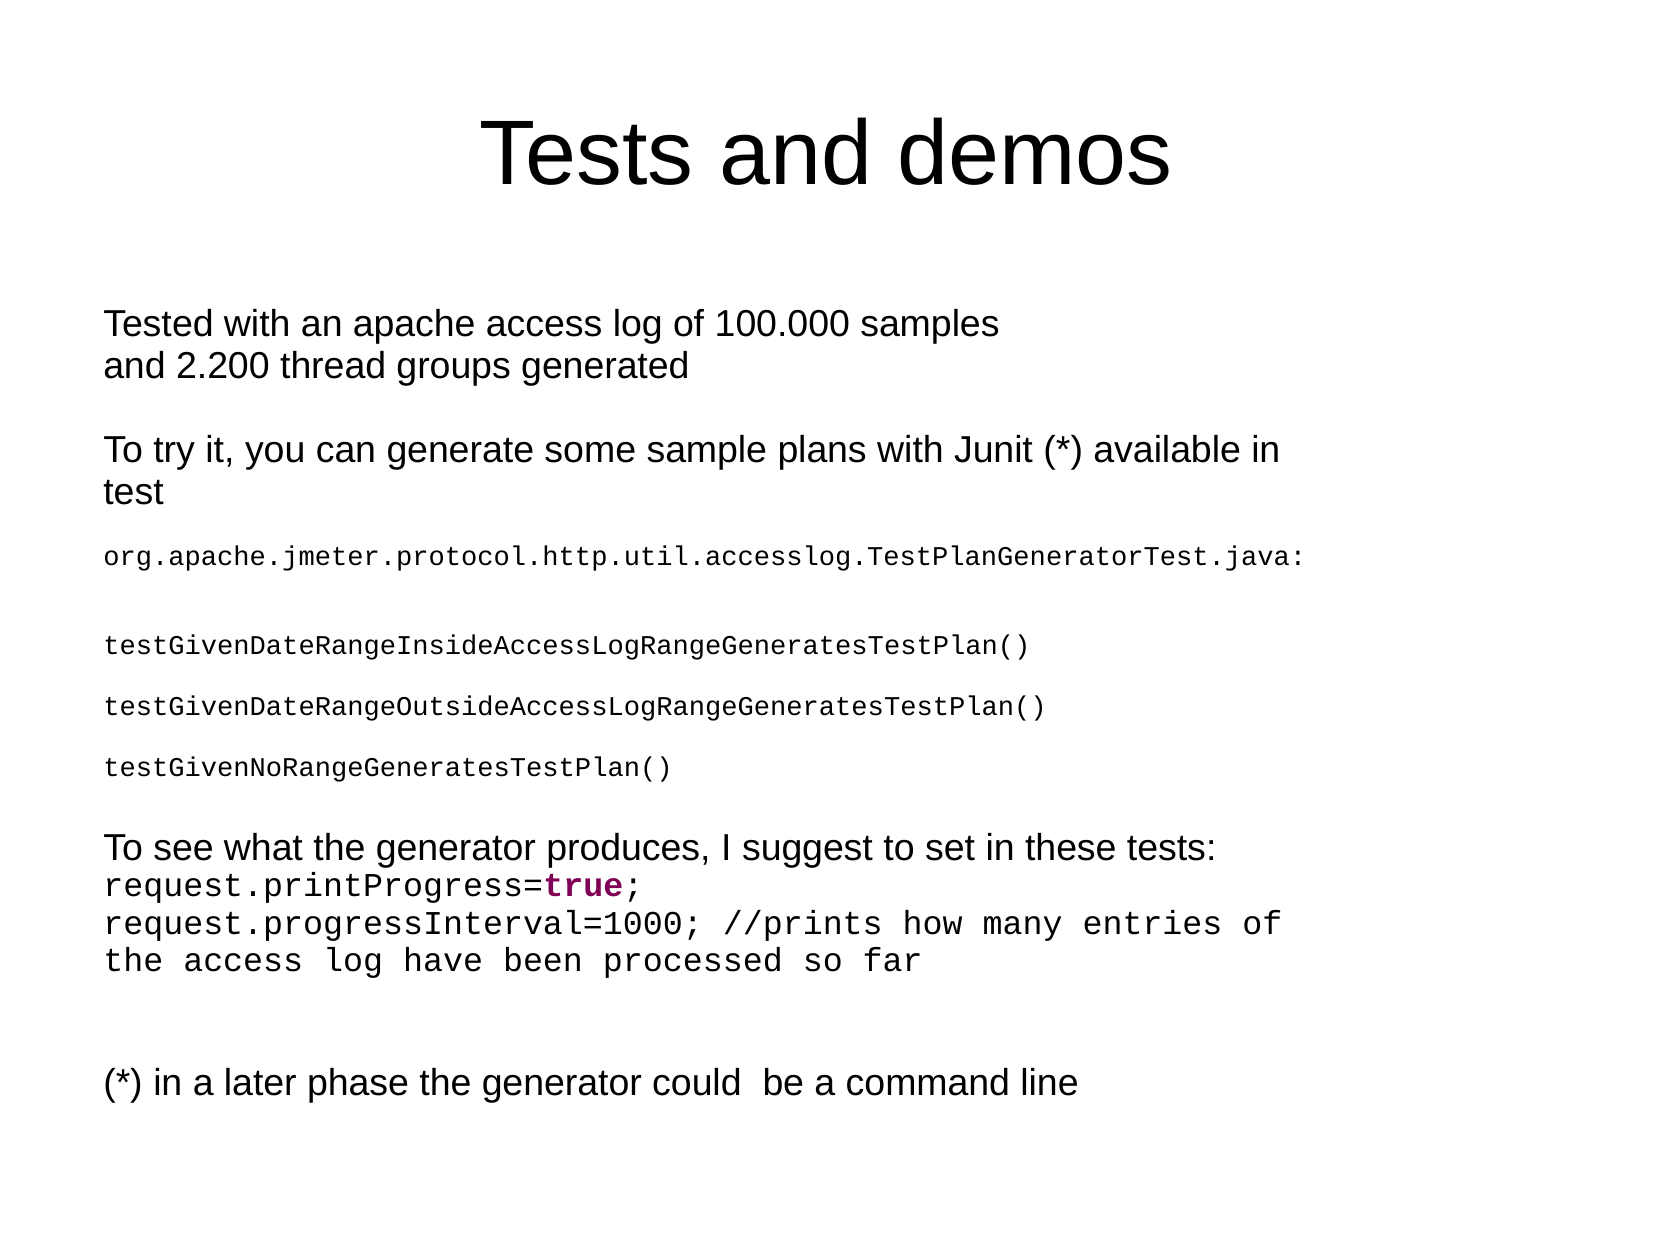

# Tests and demos
Tested with an apache access log of 100.000 samples
and 2.200 thread groups generated
To try it, you can generate some sample plans with Junit (*) available in test
org.apache.jmeter.protocol.http.util.accesslog.TestPlanGeneratorTest.java:
testGivenDateRangeInsideAccessLogRangeGeneratesTestPlan()
testGivenDateRangeOutsideAccessLogRangeGeneratesTestPlan()
testGivenNoRangeGeneratesTestPlan()
To see what the generator produces, I suggest to set in these tests:
request.printProgress=true;
request.progressInterval=1000; //prints how many entries of the access log have been processed so far
(*) in a later phase the generator could be a command line